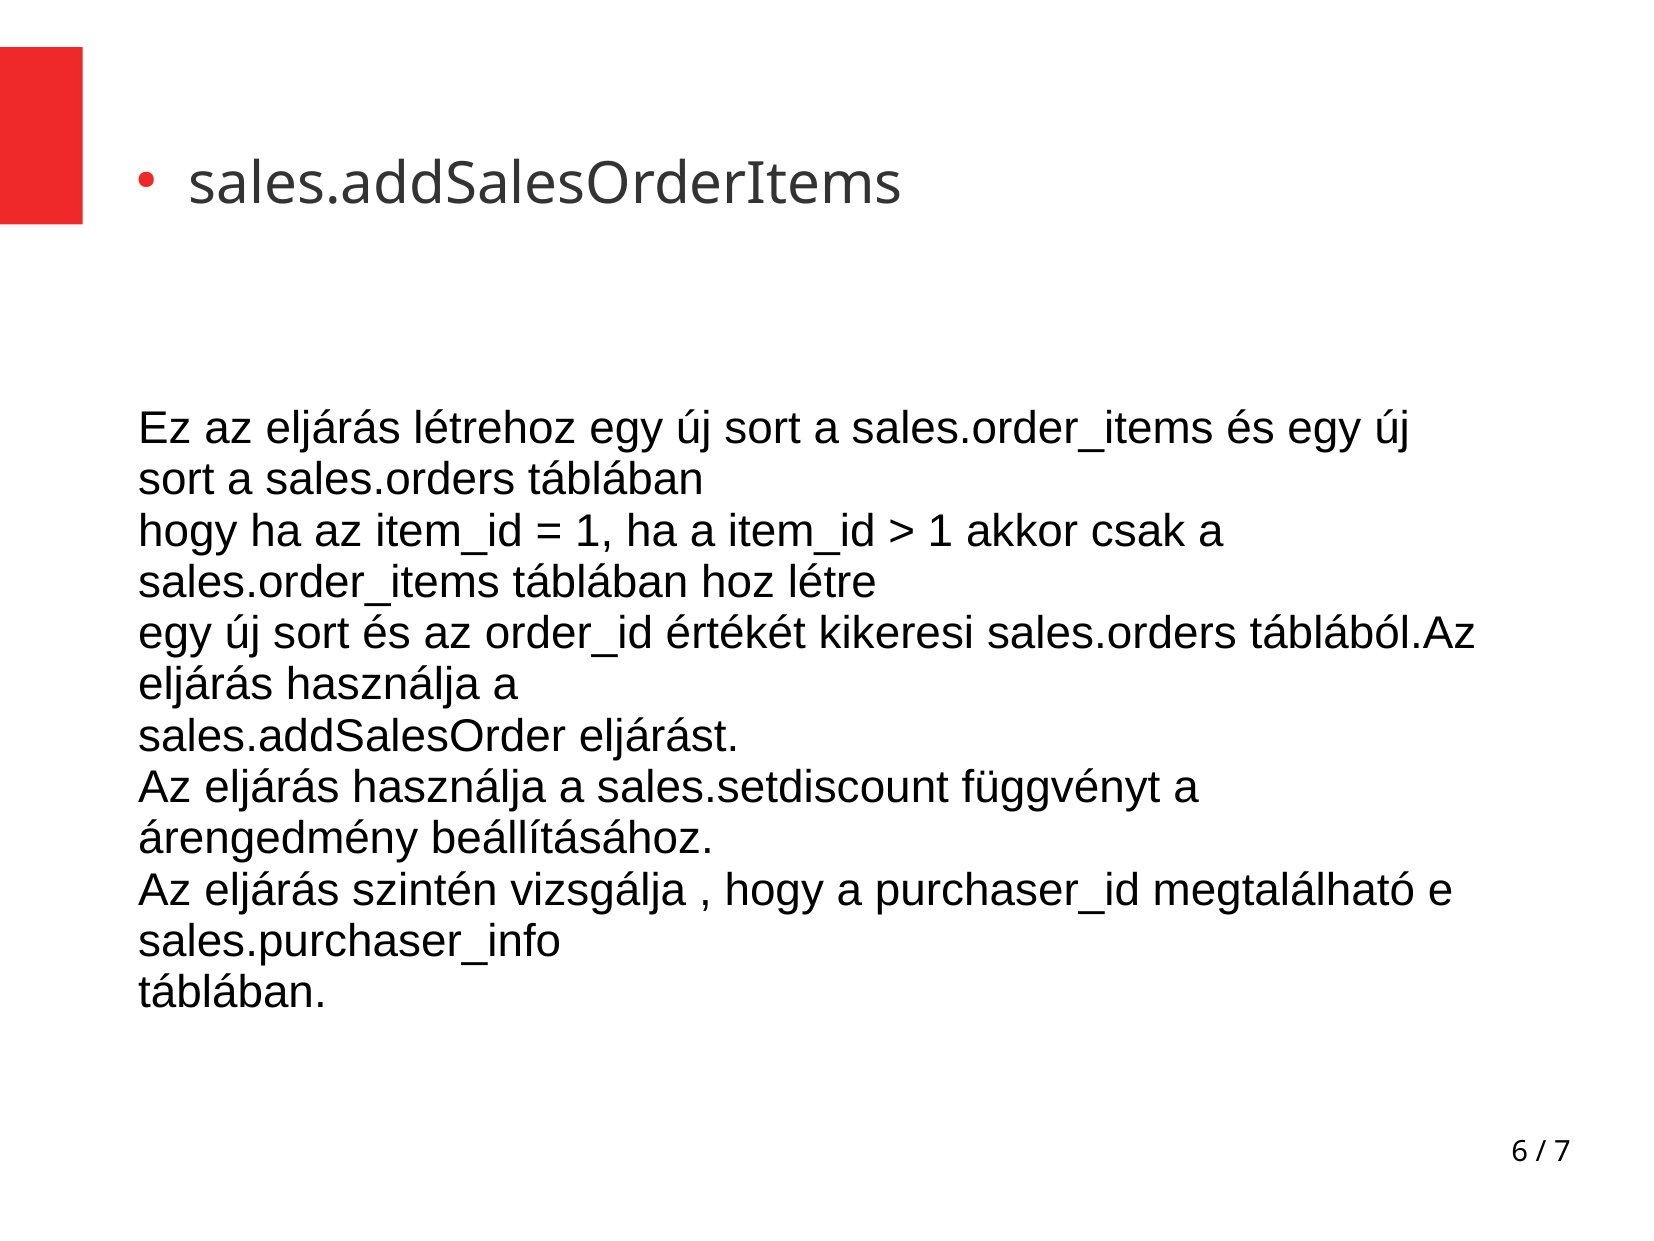

# sales.addSalesOrderItems
Ez az eljárás létrehoz egy új sort a sales.order_items és egy új sort a sales.orders táblában
hogy ha az item_id = 1, ha a item_id > 1 akkor csak a sales.order_items táblában hoz létre
egy új sort és az order_id értékét kikeresi sales.orders táblából.Az eljárás használja a
sales.addSalesOrder eljárást.
Az eljárás használja a sales.setdiscount függvényt a árengedmény beállításához.
Az eljárás szintén vizsgálja , hogy a purchaser_id megtalálható e sales.purchaser_info
táblában.
6